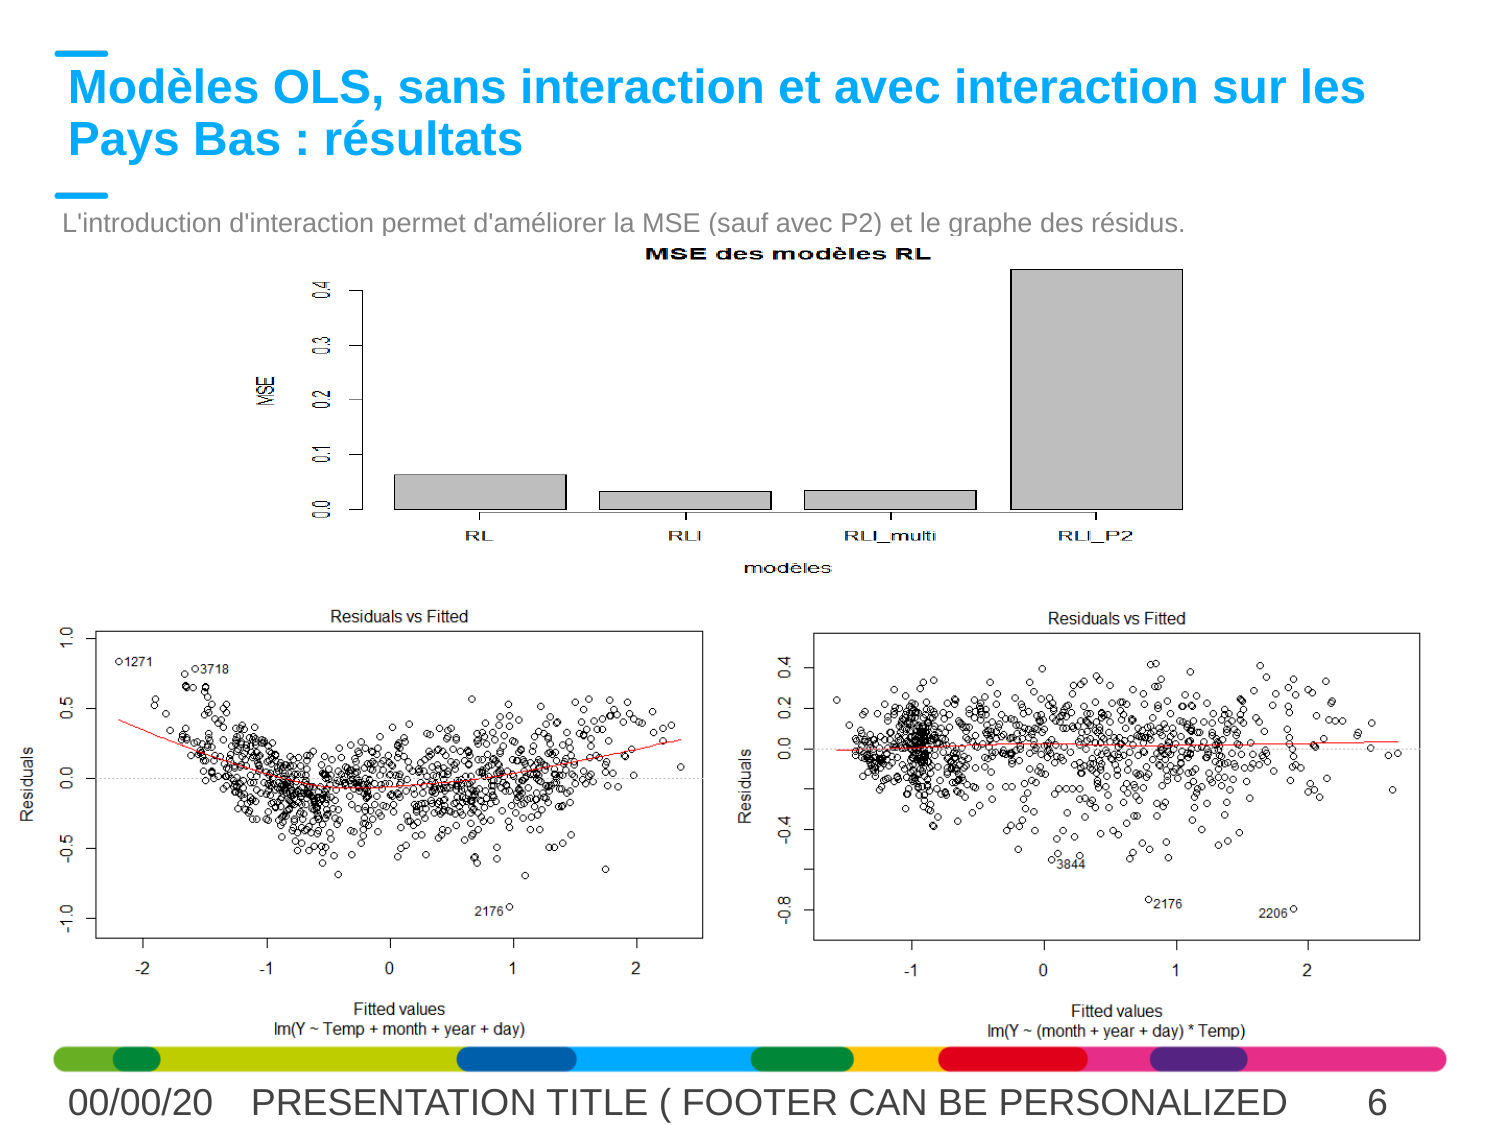

Modèles OLS, sans interaction et avec interaction sur les Pays Bas : résultats
L'introduction d'interaction permet d'améliorer la MSE (sauf avec P2) et le graphe des résidus.
#
00/00/2016
PRESENTATION TITLE ( FOOTER CAN BE PERSONALIZED AS FOLLOW: INSERT / HEADER AND FOOTER")